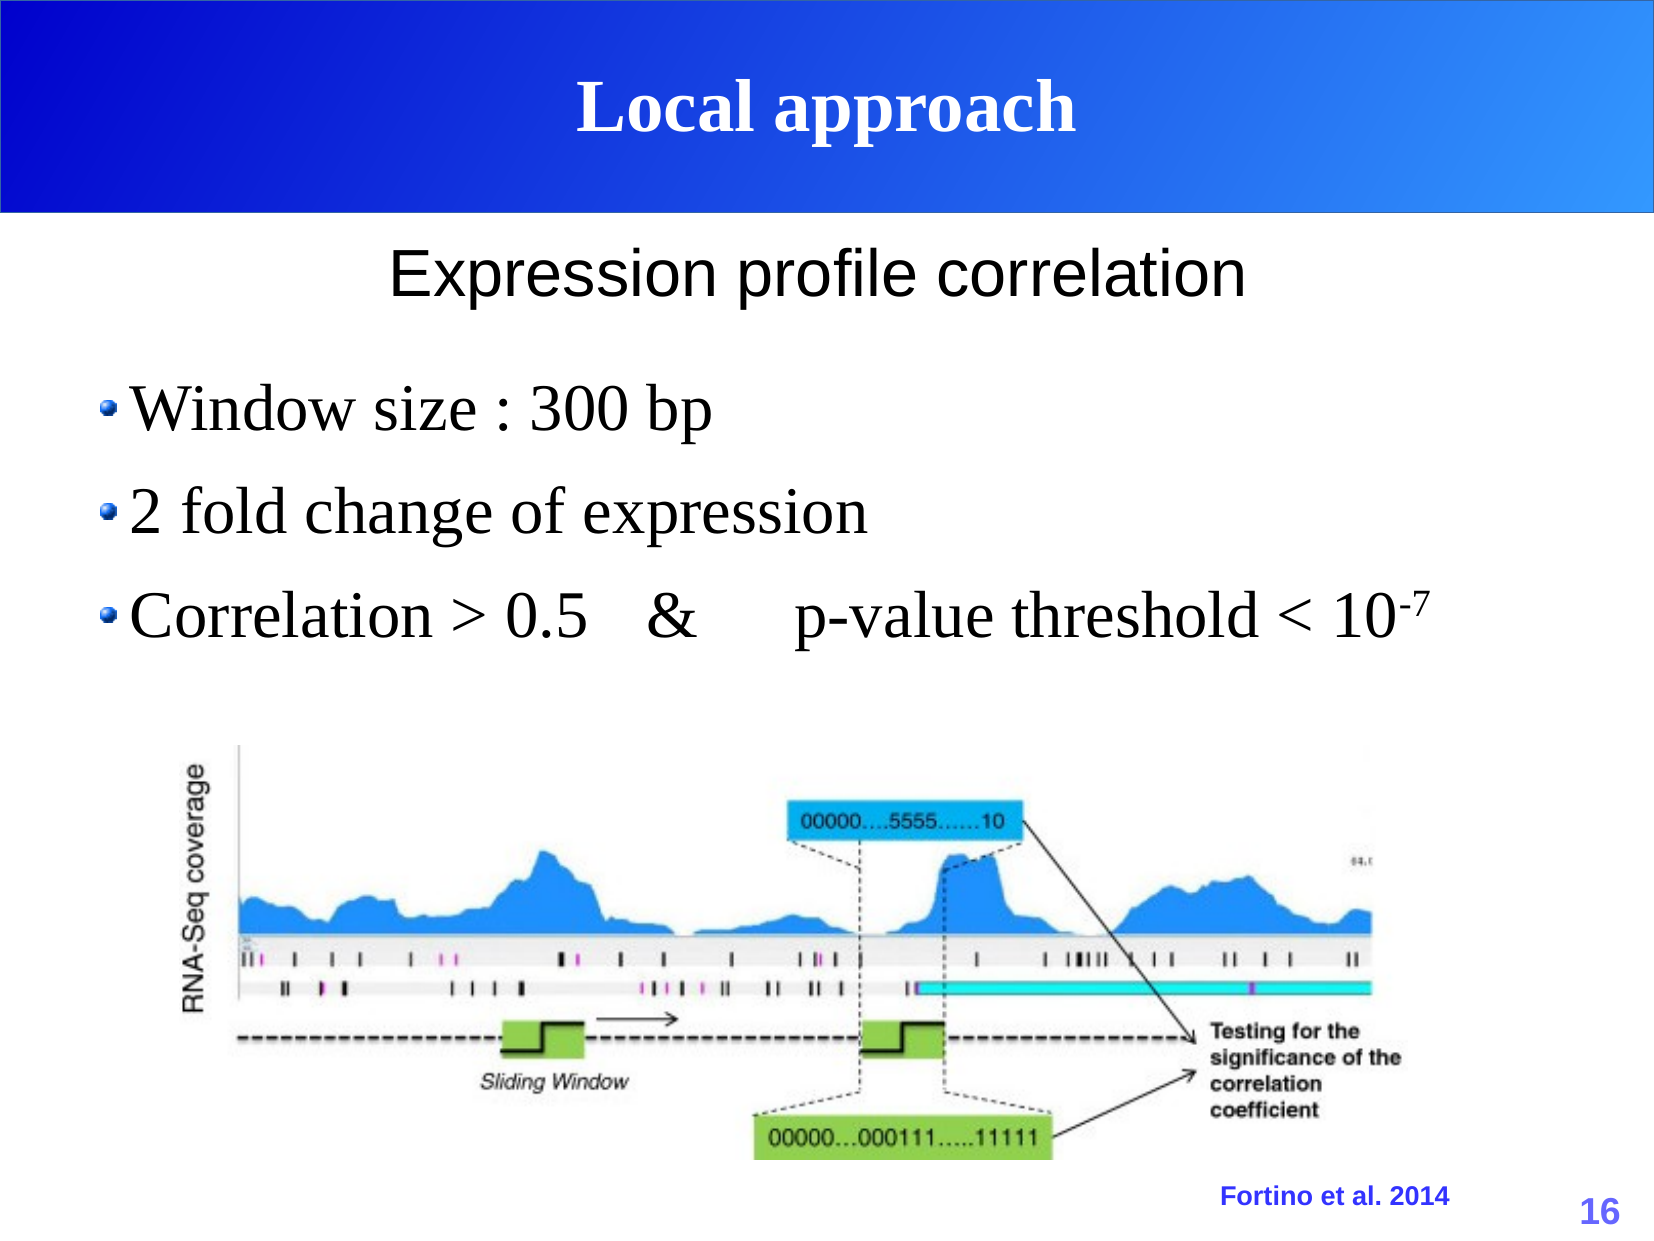

# Local approach
Expression profile correlation
Window size : 300 bp
2 fold change of expression
Correlation > 0.5 	&		p-value threshold < 10-7
Fortino et al. 2014
16